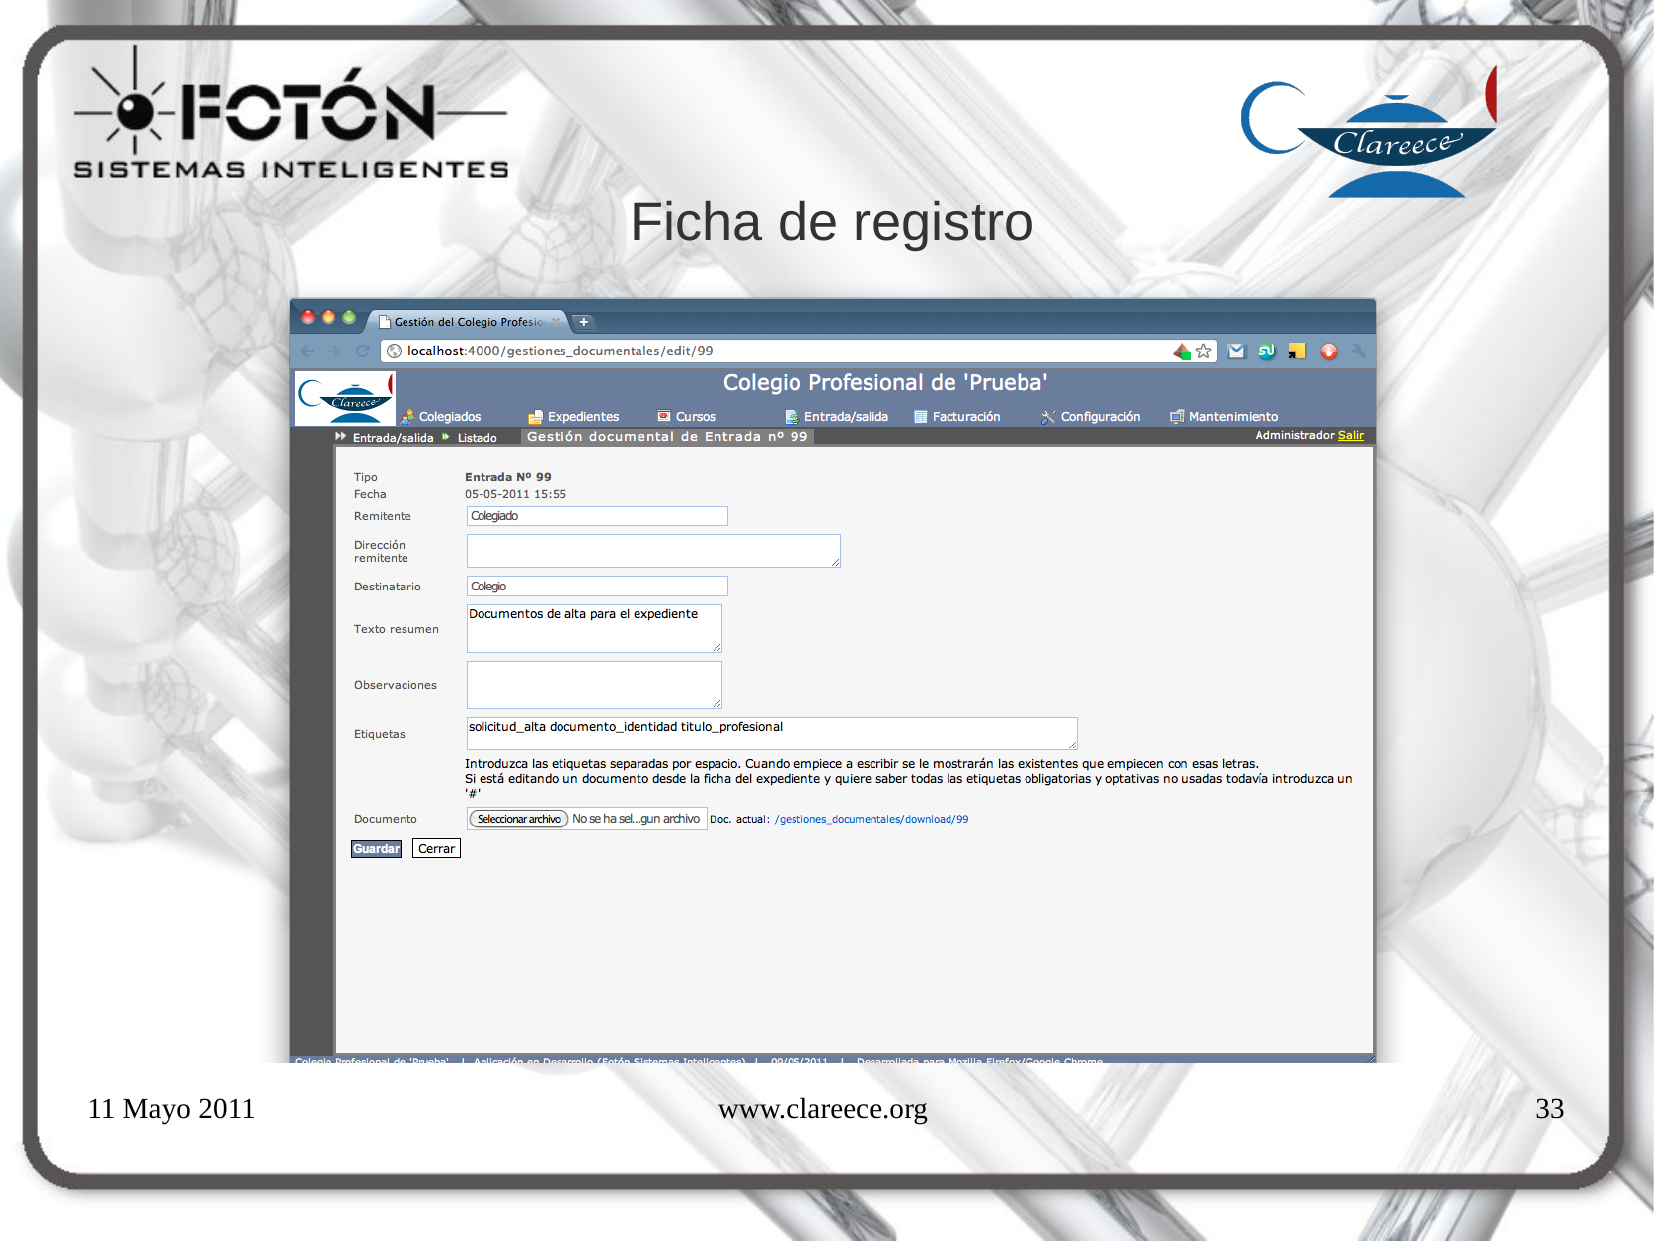

# Ficha de registro
11 Mayo 2011
www.clareece.org
33